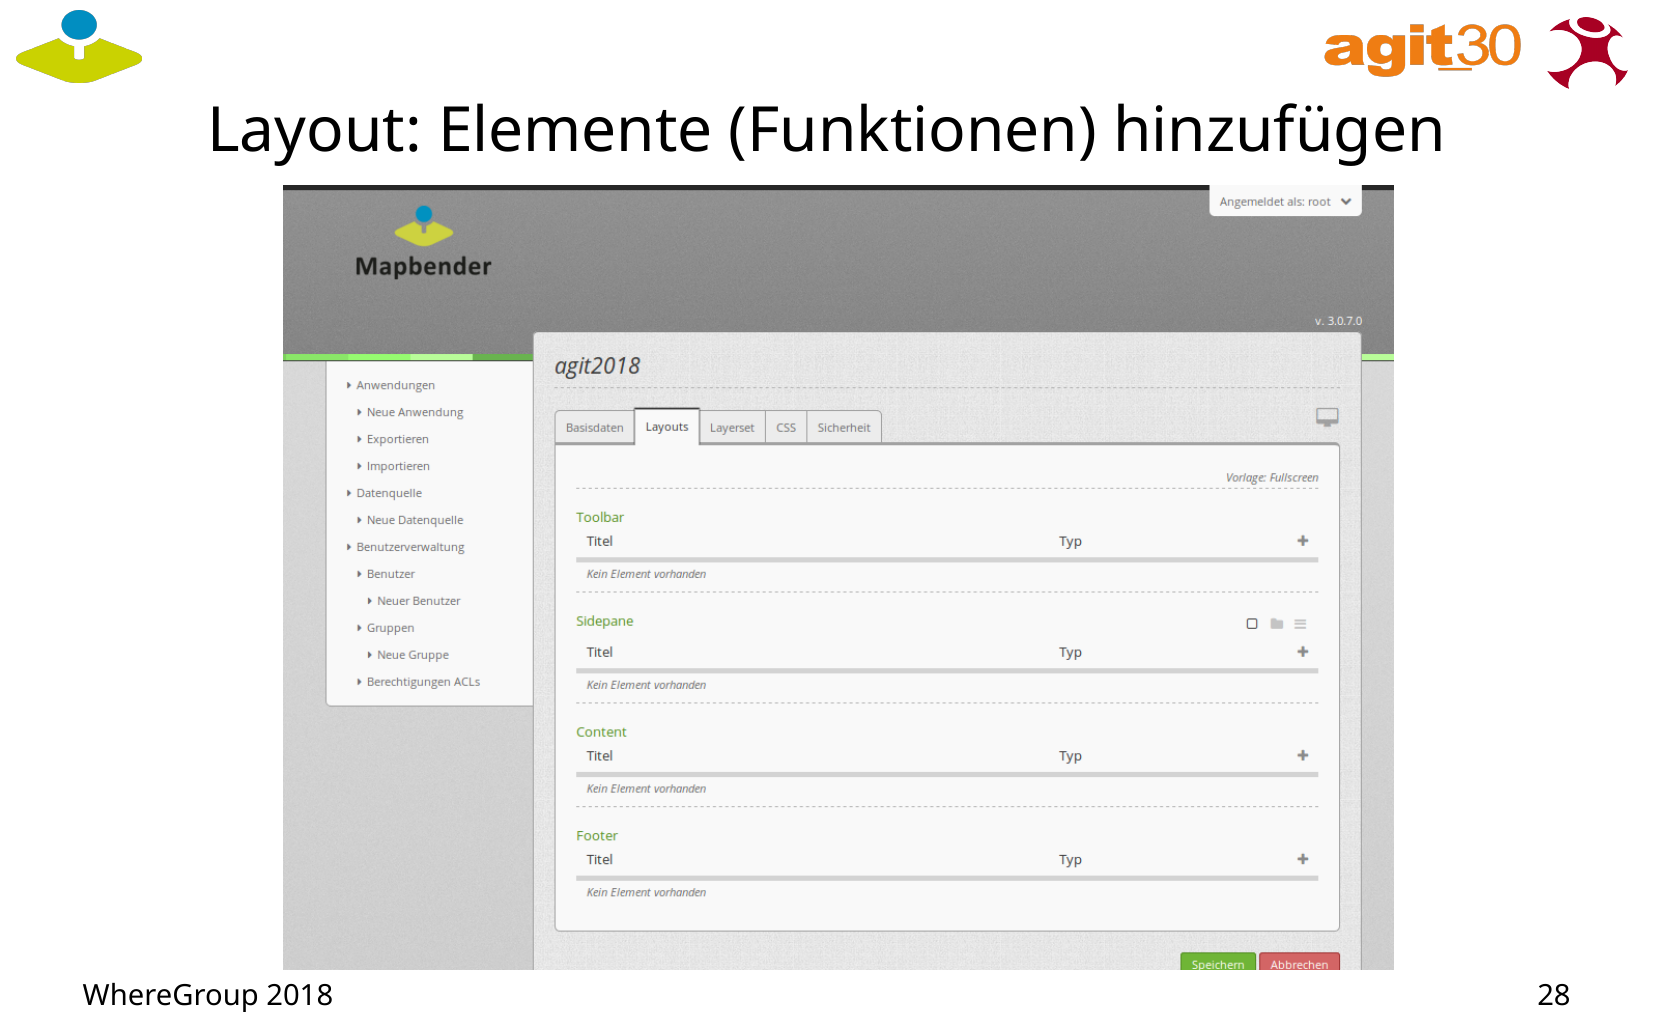

# Layout: Elemente (Funktionen) hinzufügen
WhereGroup 2018
28